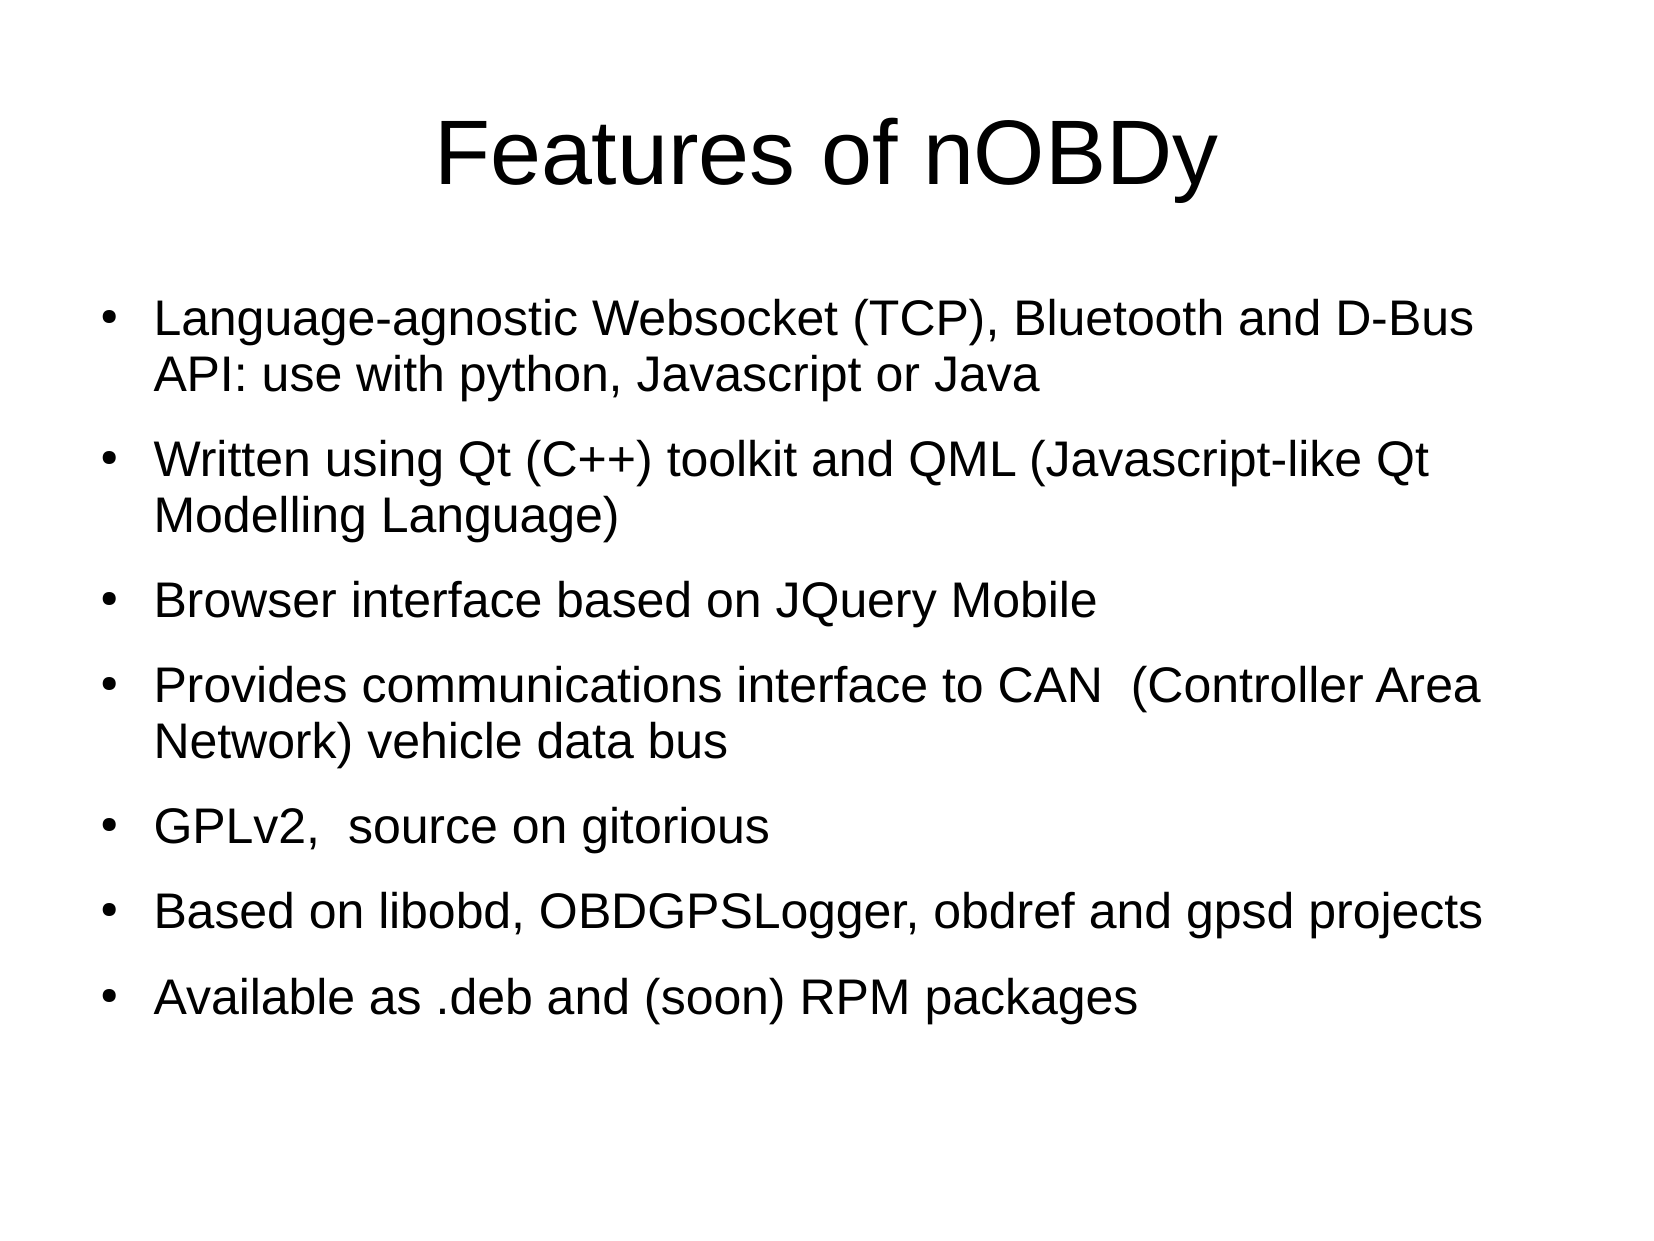

# Features of nOBDy
Language-agnostic Websocket (TCP), Bluetooth and D-Bus API: use with python, Javascript or Java
Written using Qt (C++) toolkit and QML (Javascript-like Qt Modelling Language)
Browser interface based on JQuery Mobile
Provides communications interface to CAN (Controller Area Network) vehicle data bus
GPLv2, source on gitorious
Based on libobd, OBDGPSLogger, obdref and gpsd projects
Available as .deb and (soon) RPM packages